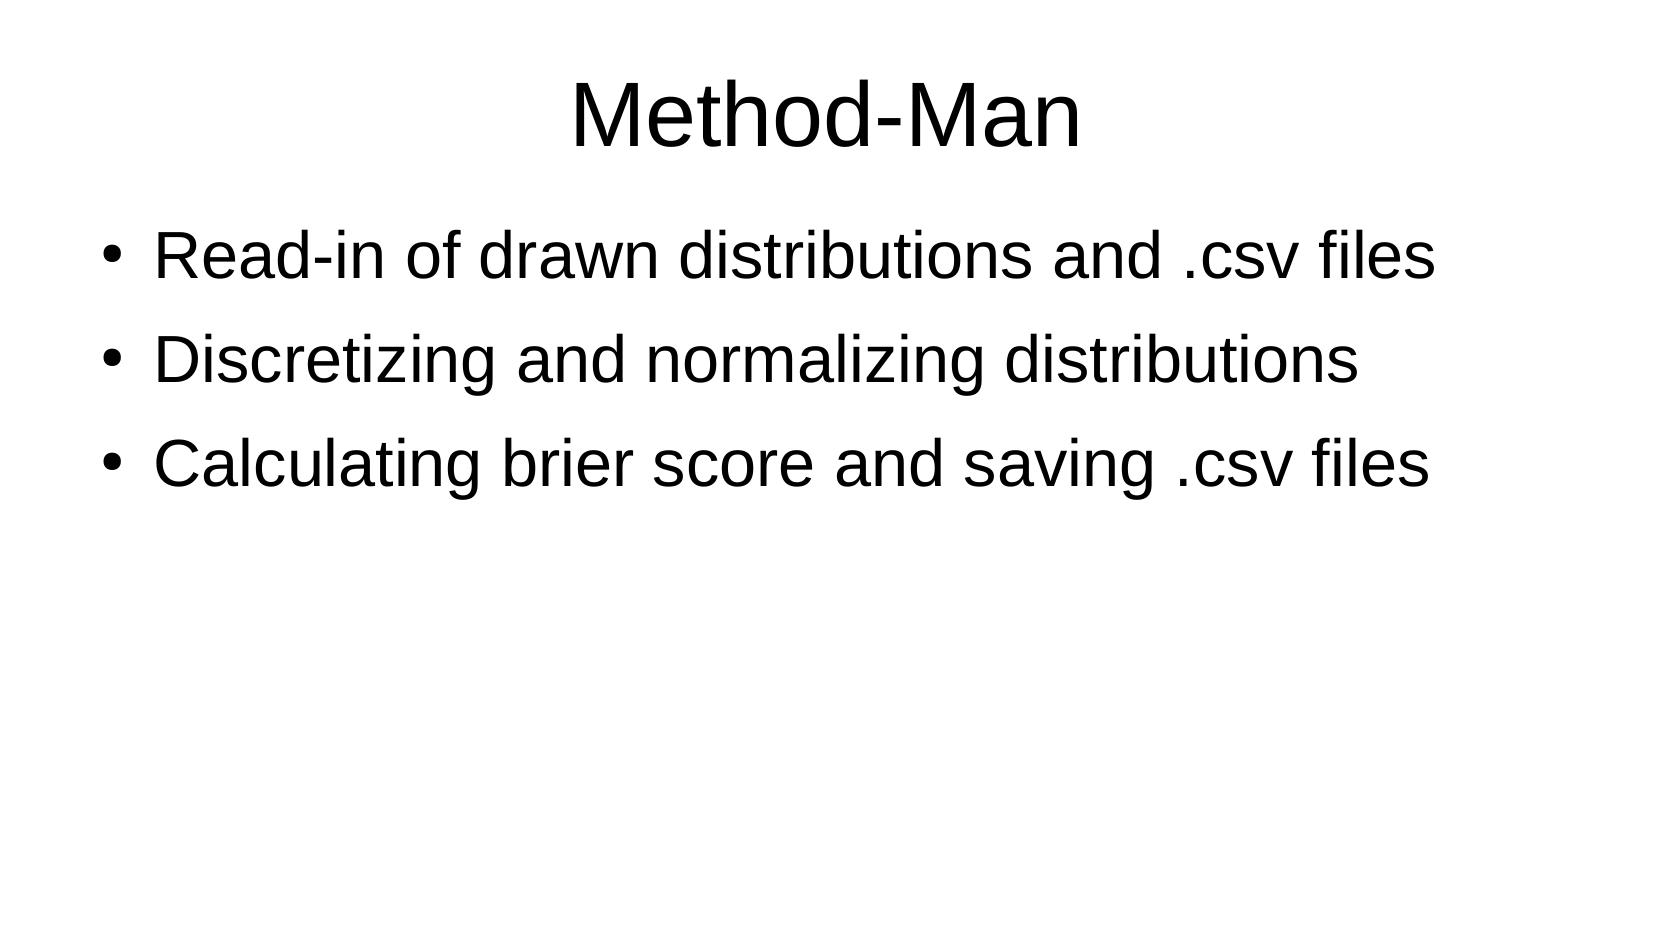

# Method-Man
Read-in of drawn distributions and .csv files
Discretizing and normalizing distributions
Calculating brier score and saving .csv files